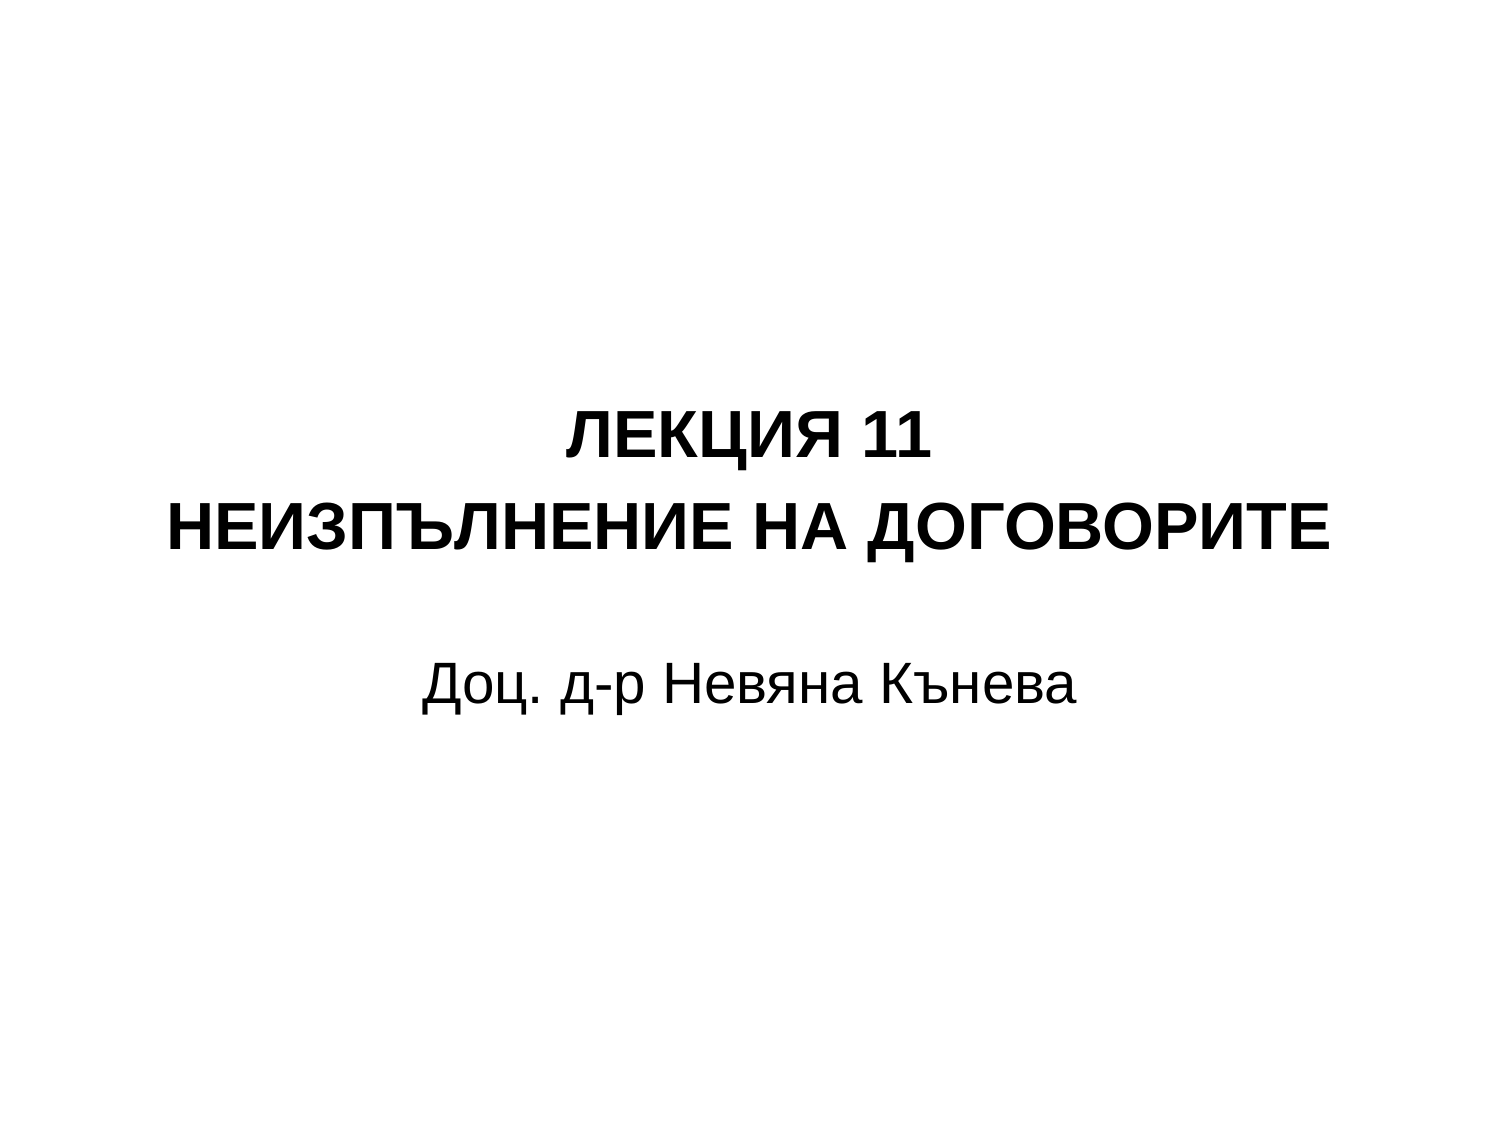

# ЛЕКЦИЯ 11 НЕИЗПЪЛНЕНИЕ НА ДОГОВОРИТЕ
Доц. д-р Невяна Кънева